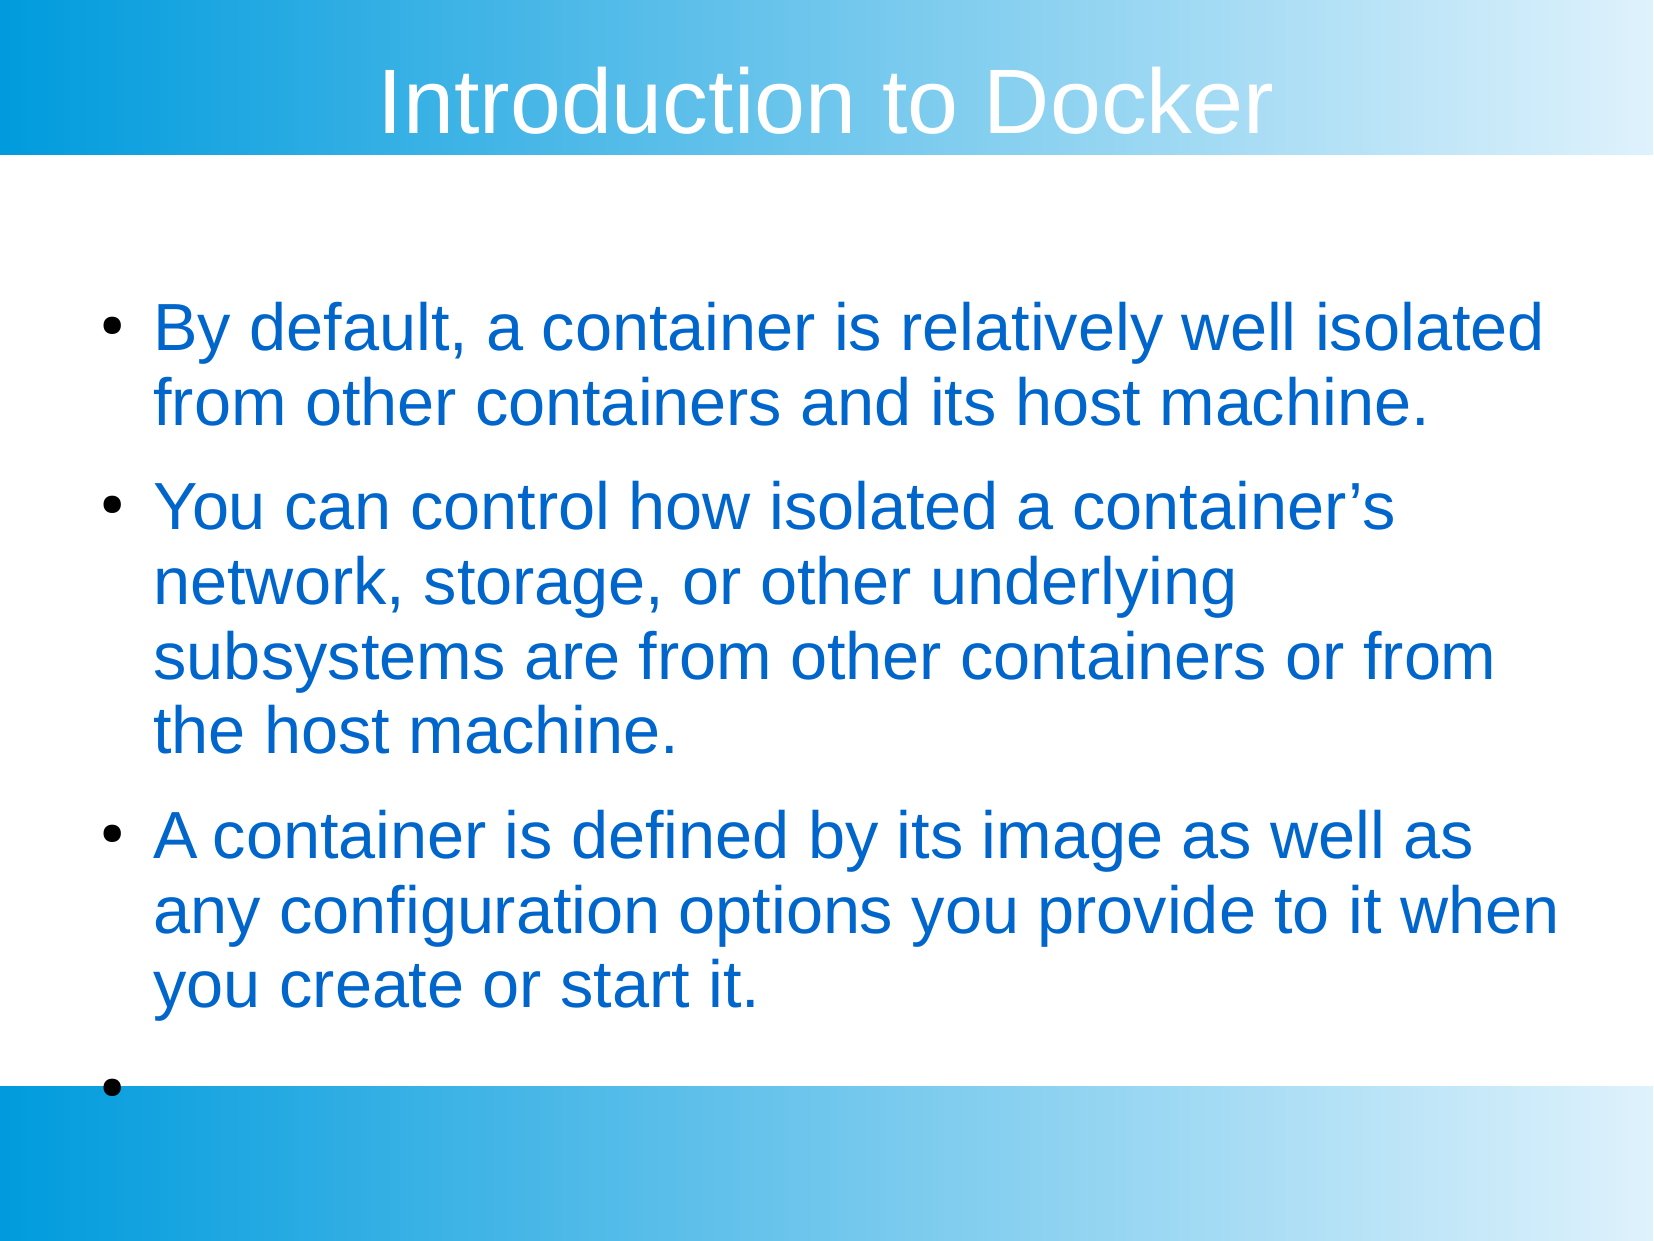

# Introduction to Docker
By default, a container is relatively well isolated from other containers and its host machine.
You can control how isolated a container’s network, storage, or other underlying subsystems are from other containers or from the host machine.
A container is defined by its image as well as any configuration options you provide to it when you create or start it.